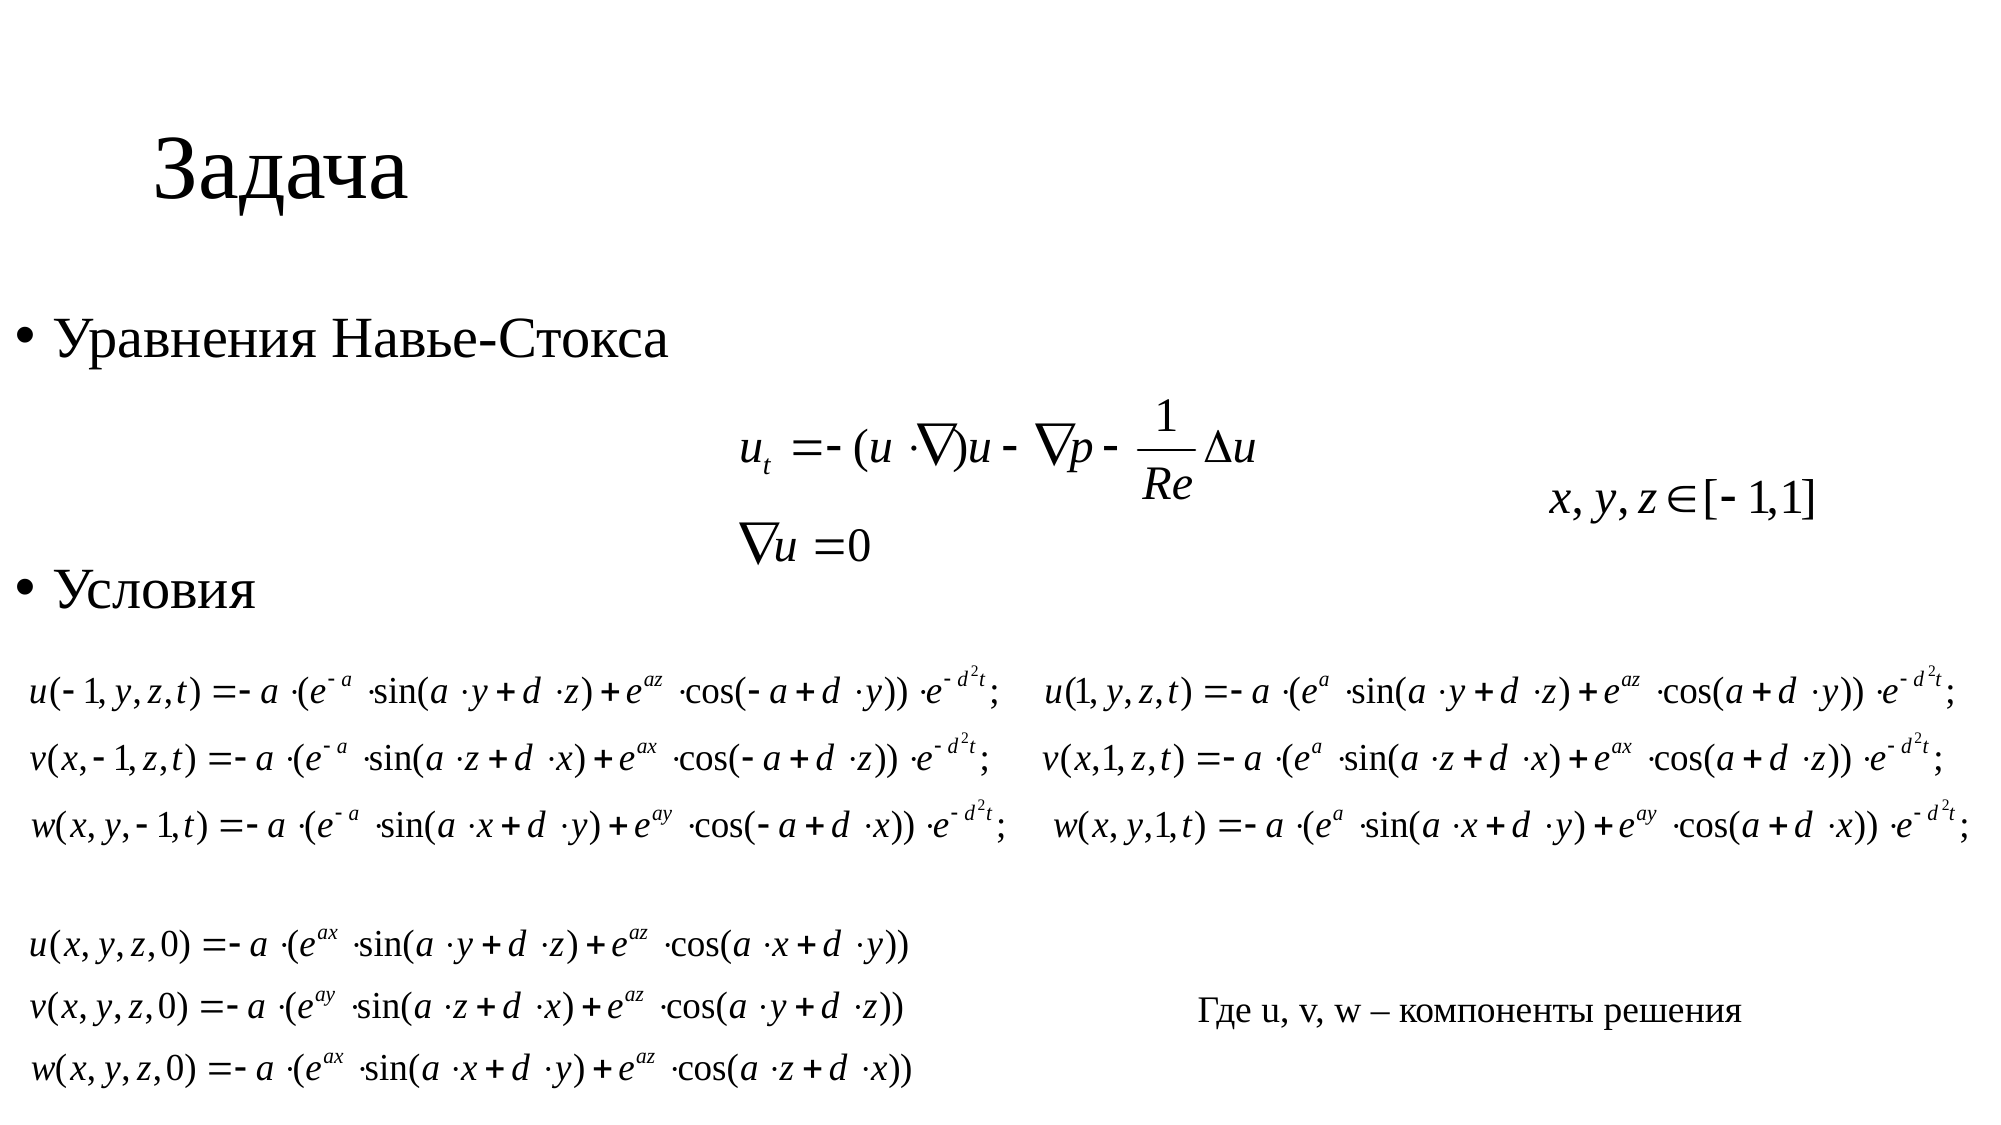

# Задача
Уравнения Навье-Стокса
Условия
Где u, v, w – компоненты решения